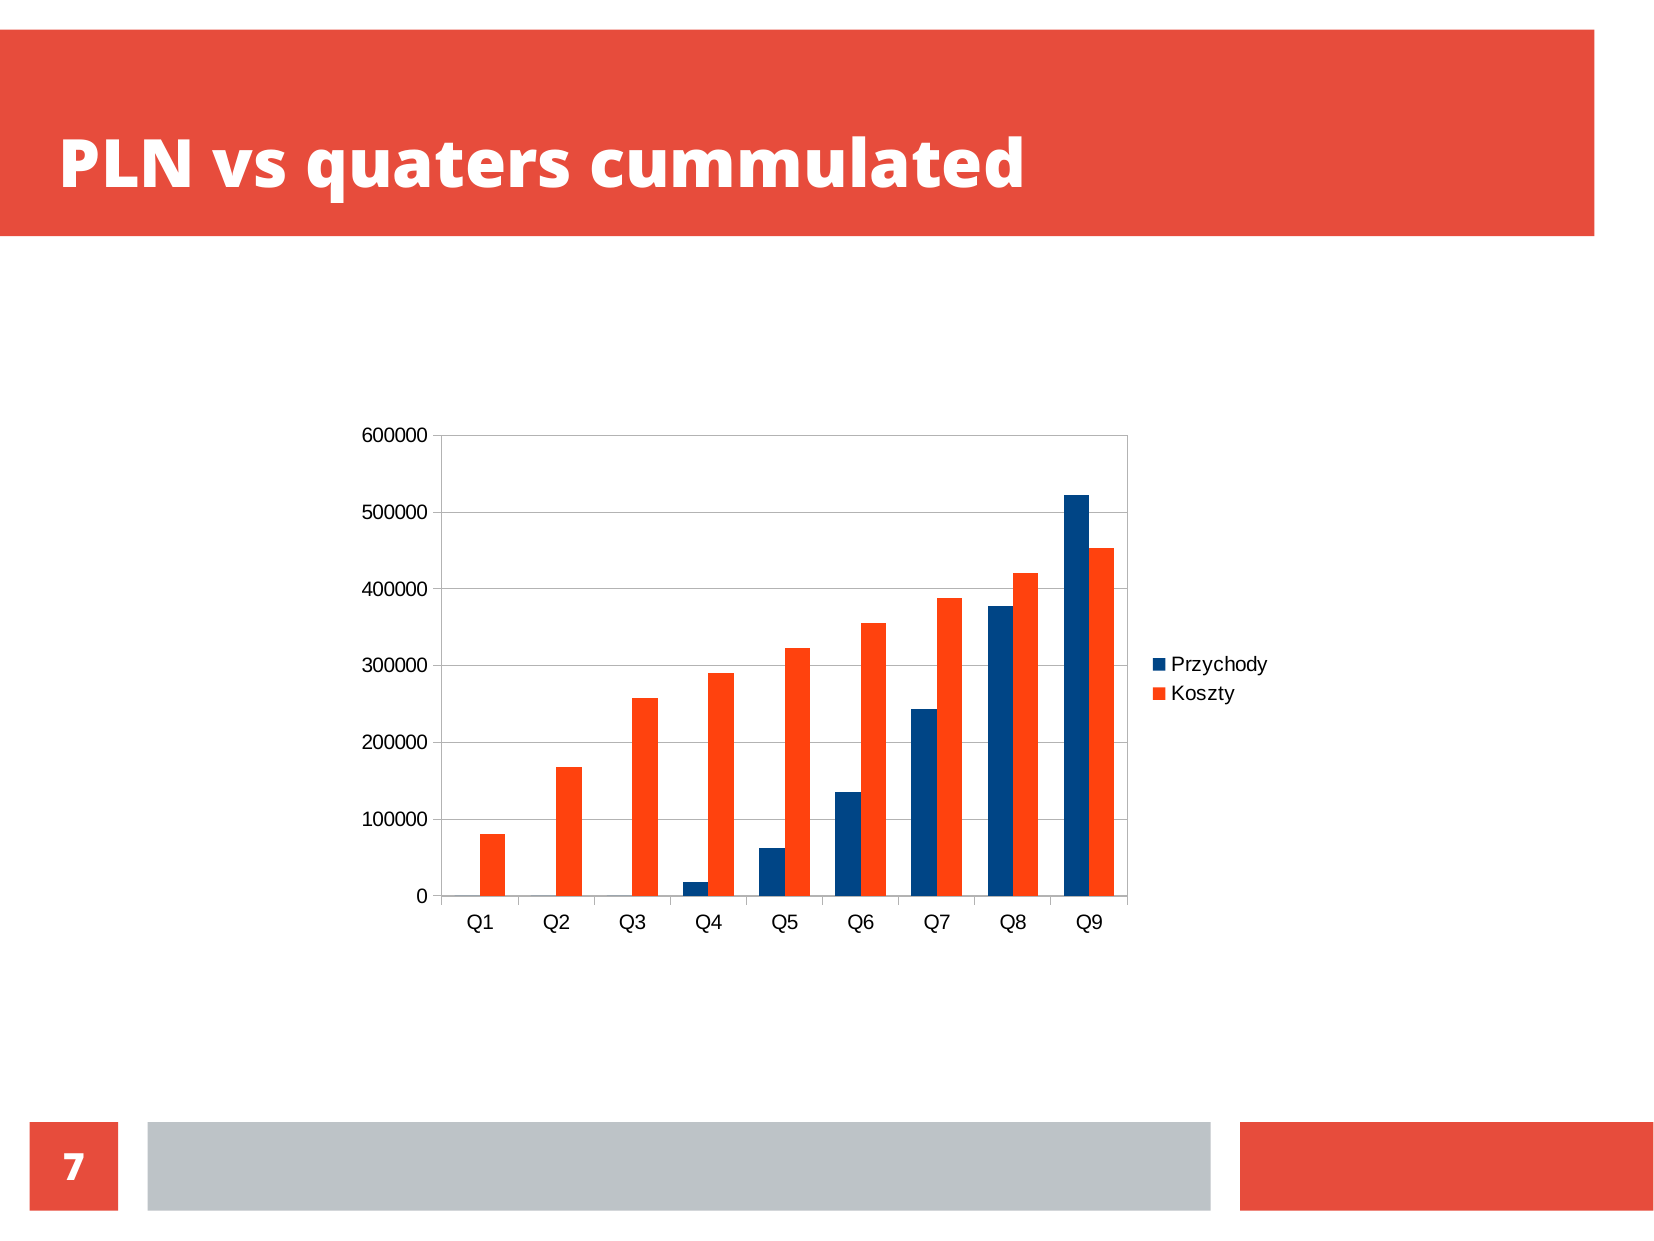

# PLN vs quaters cummulated
### Chart
| Category | Przychody | Koszty |
|---|---|---|
| Q1 | 0.0 | 81000.0 |
| Q2 | 0.0 | 168000.0 |
| Q3 | 0.0 | 257700.0 |
| Q4 | 18000.0 | 290250.0 |
| Q5 | 63000.0 | 322800.0 |
| Q6 | 135000.0 | 355350.0 |
| Q7 | 243000.0 | 387900.0 |
| Q8 | 378000.0 | 420450.0 |
| Q9 | 522000.0 | 453000.0 |7